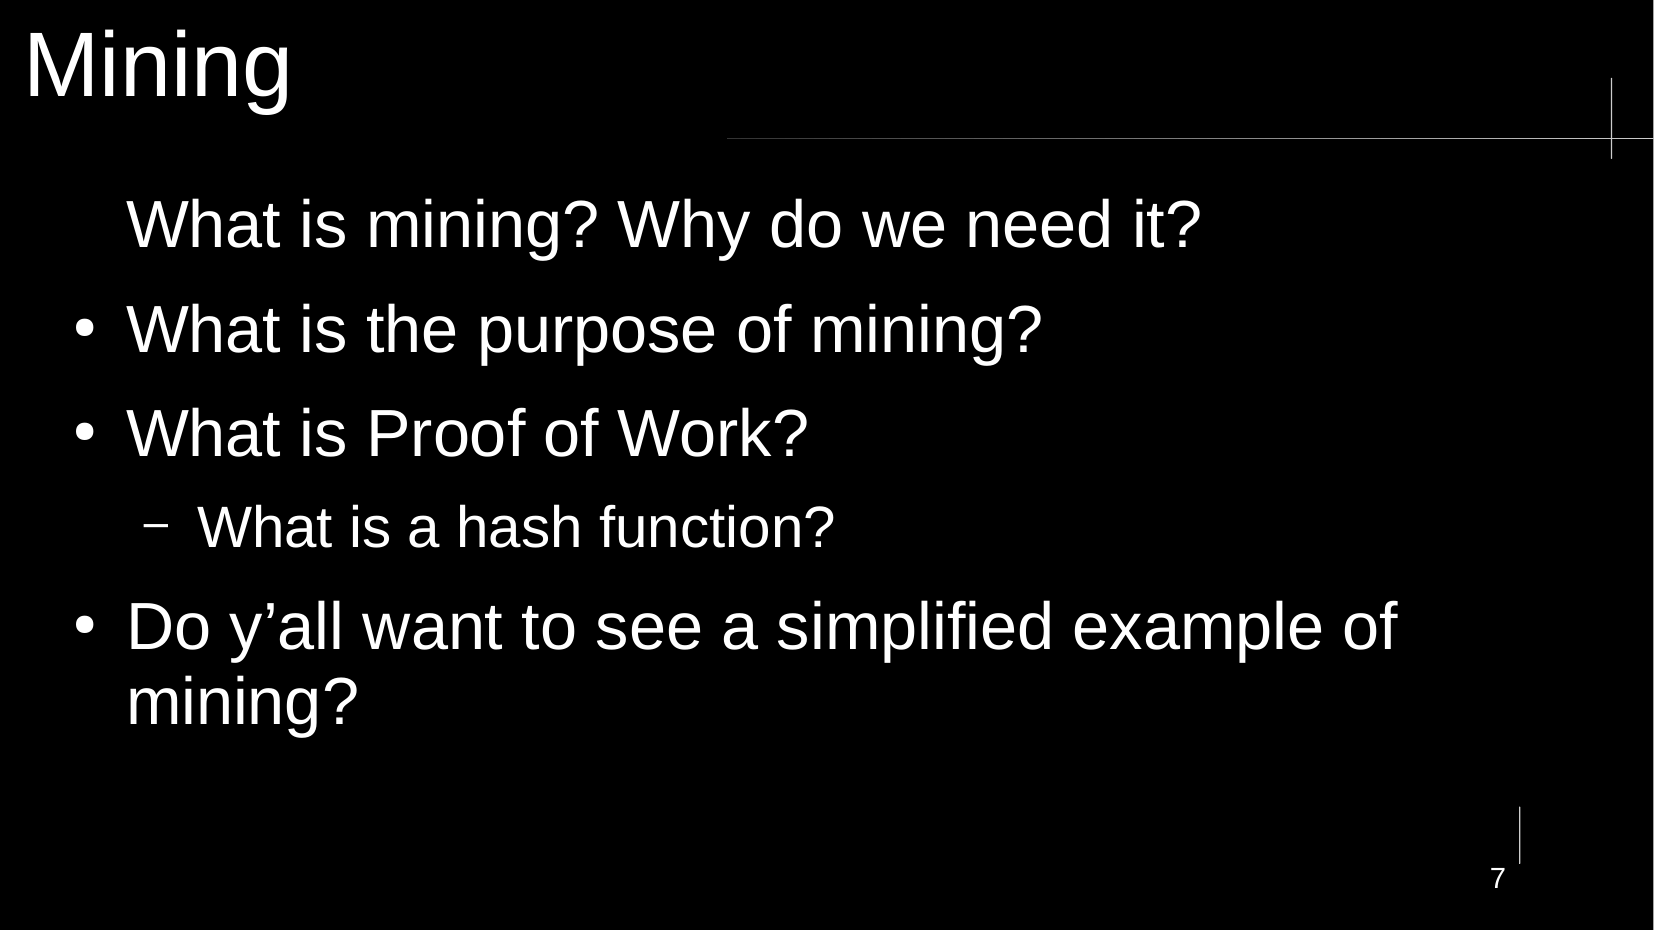

# Mining
What is mining? Why do we need it?
What is the purpose of mining?
What is Proof of Work?
What is a hash function?
Do y’all want to see a simplified example of mining?
7